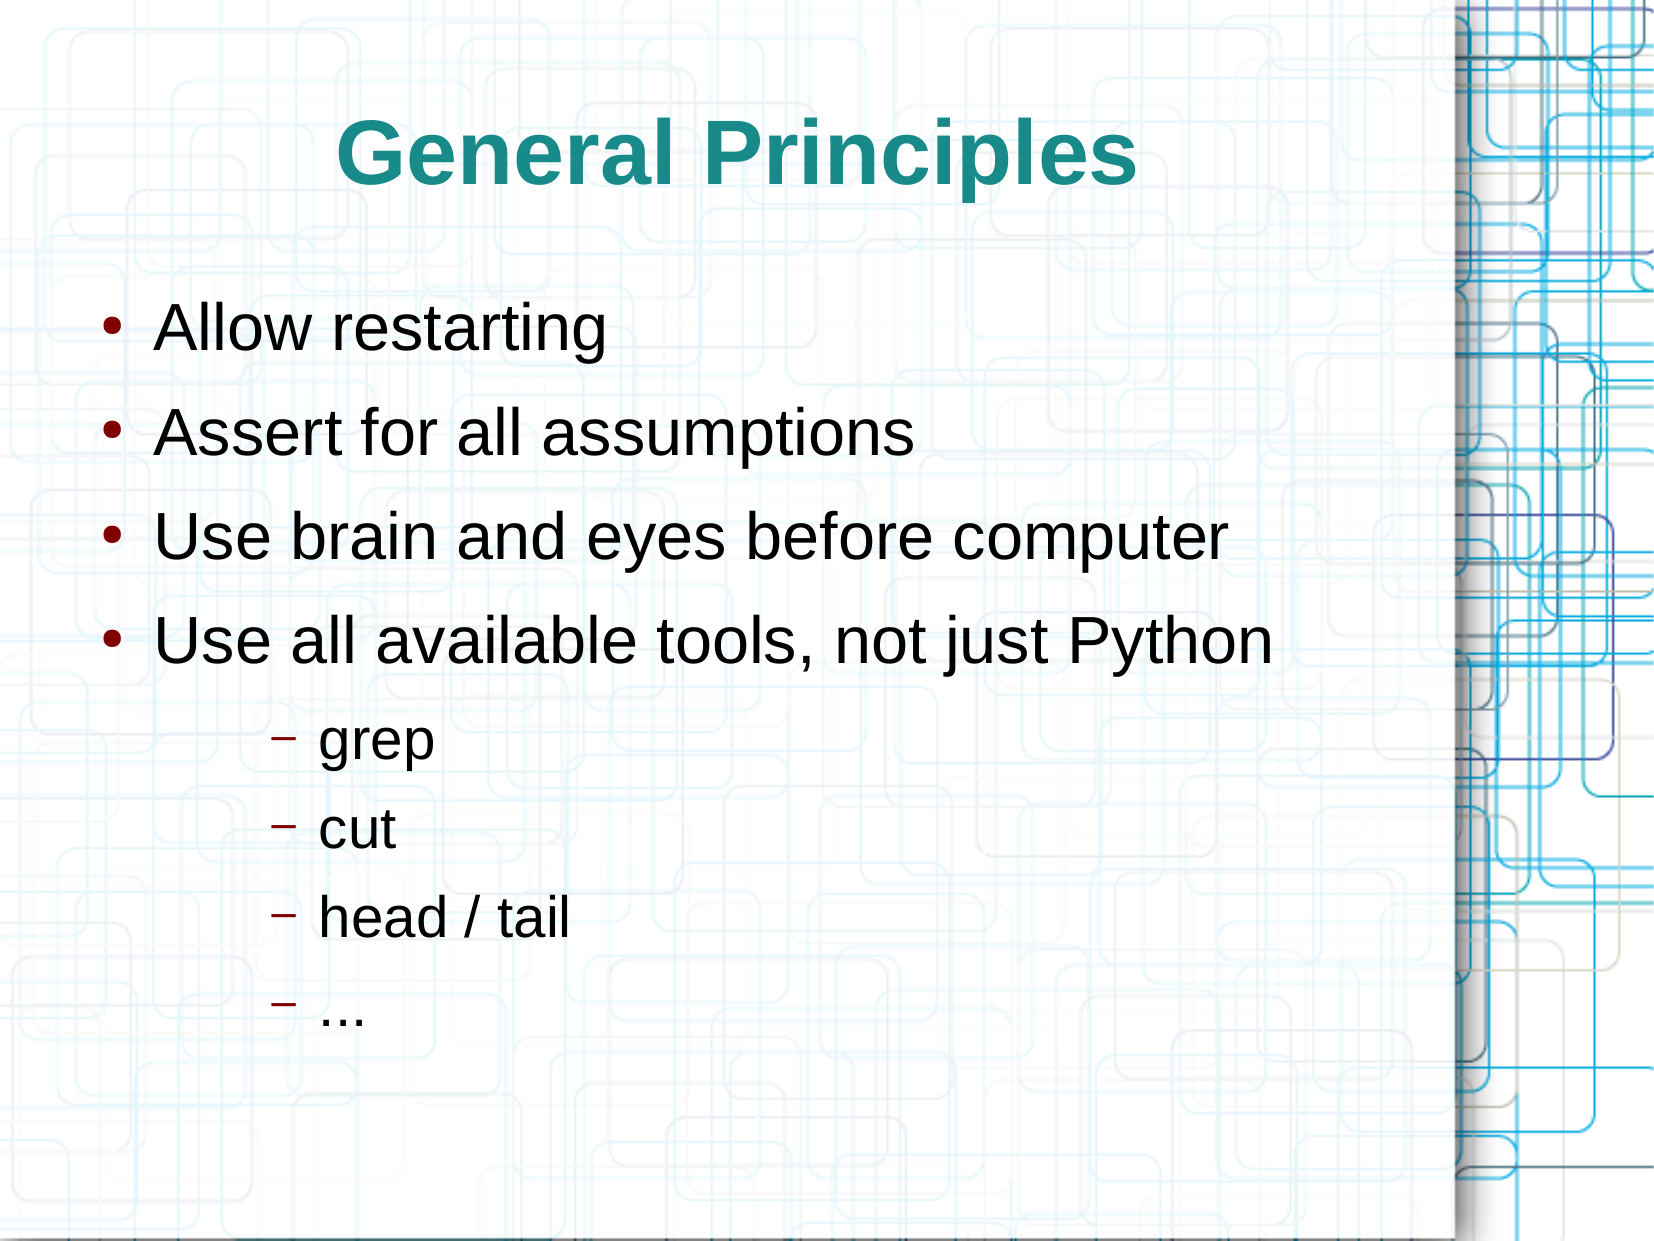

# General Principles
Allow restarting
Assert for all assumptions
Use brain and eyes before computer
Use all available tools, not just Python
grep
cut
head / tail
...